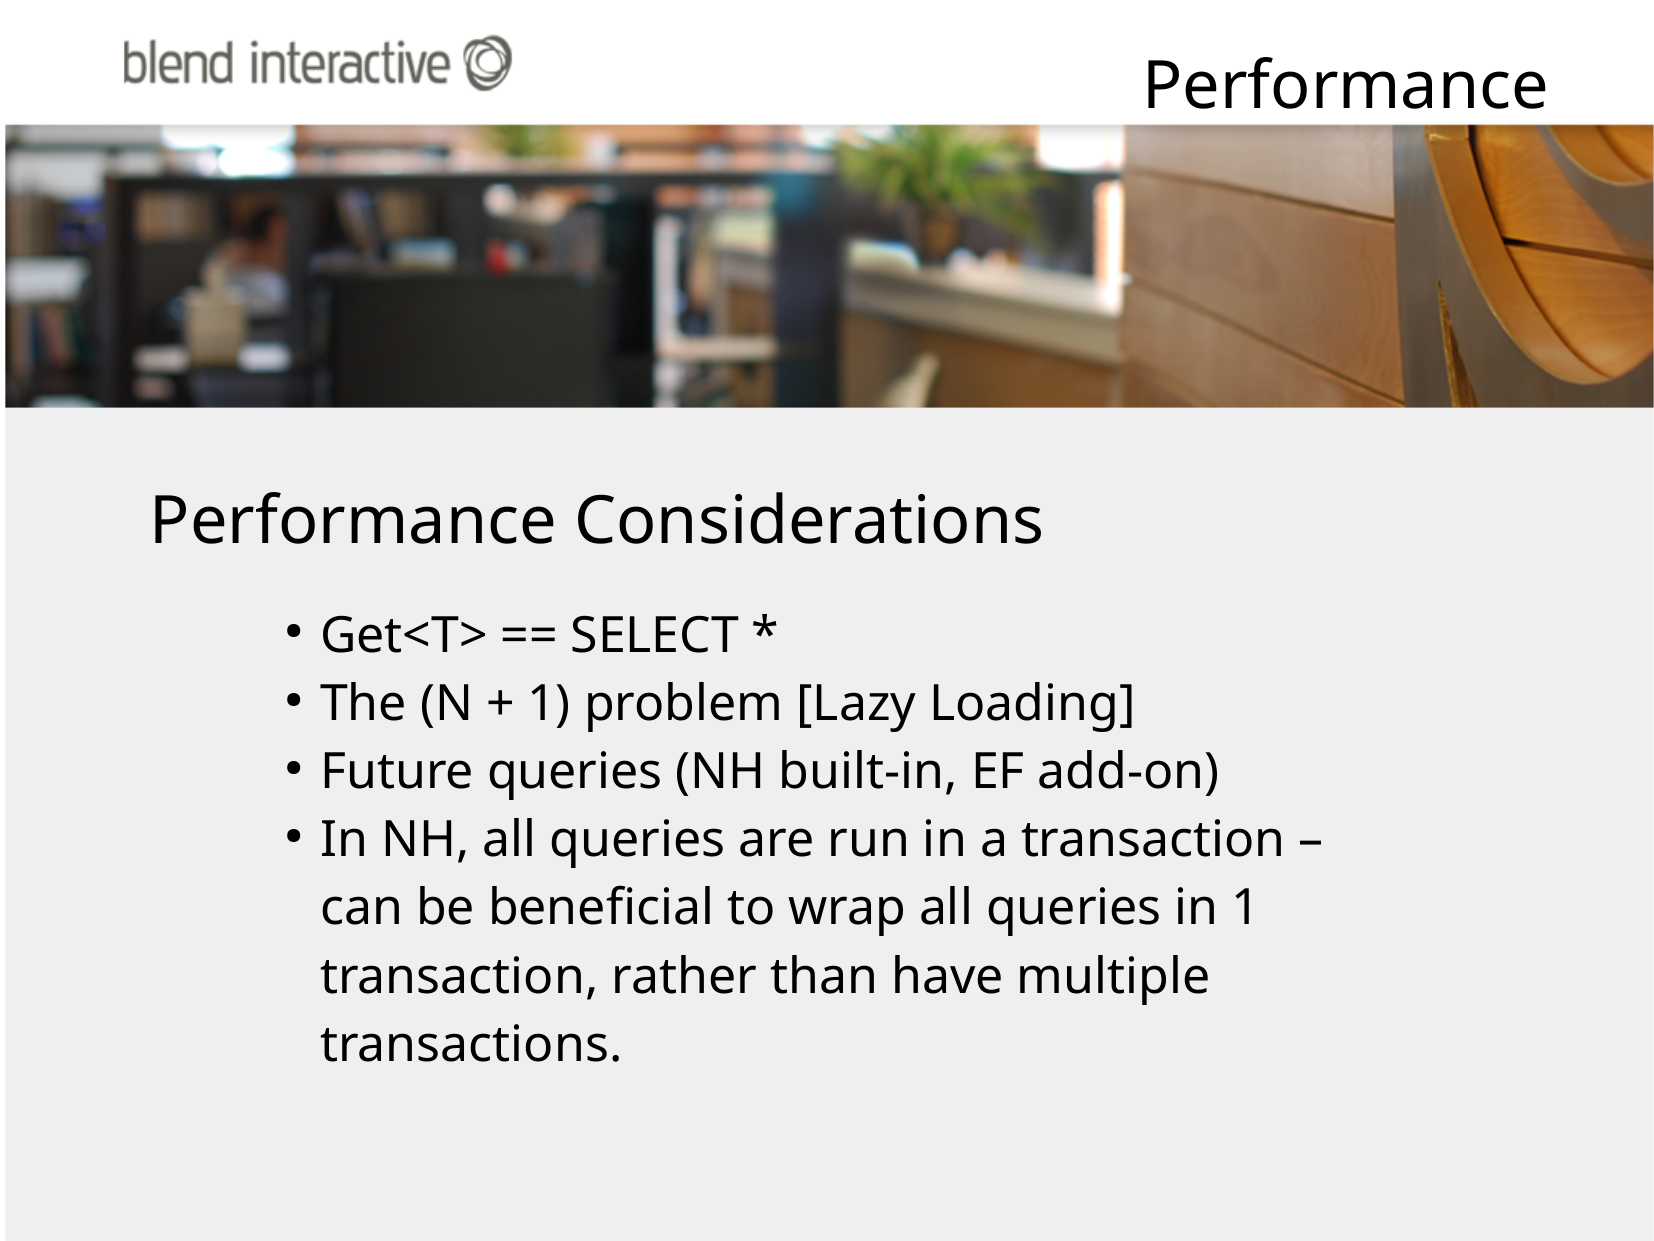

Performance
Performance Considerations
Get<T> == SELECT *
The (N + 1) problem [Lazy Loading]
Future queries (NH built-in, EF add-on)
In NH, all queries are run in a transaction – can be beneficial to wrap all queries in 1 transaction, rather than have multiple transactions.